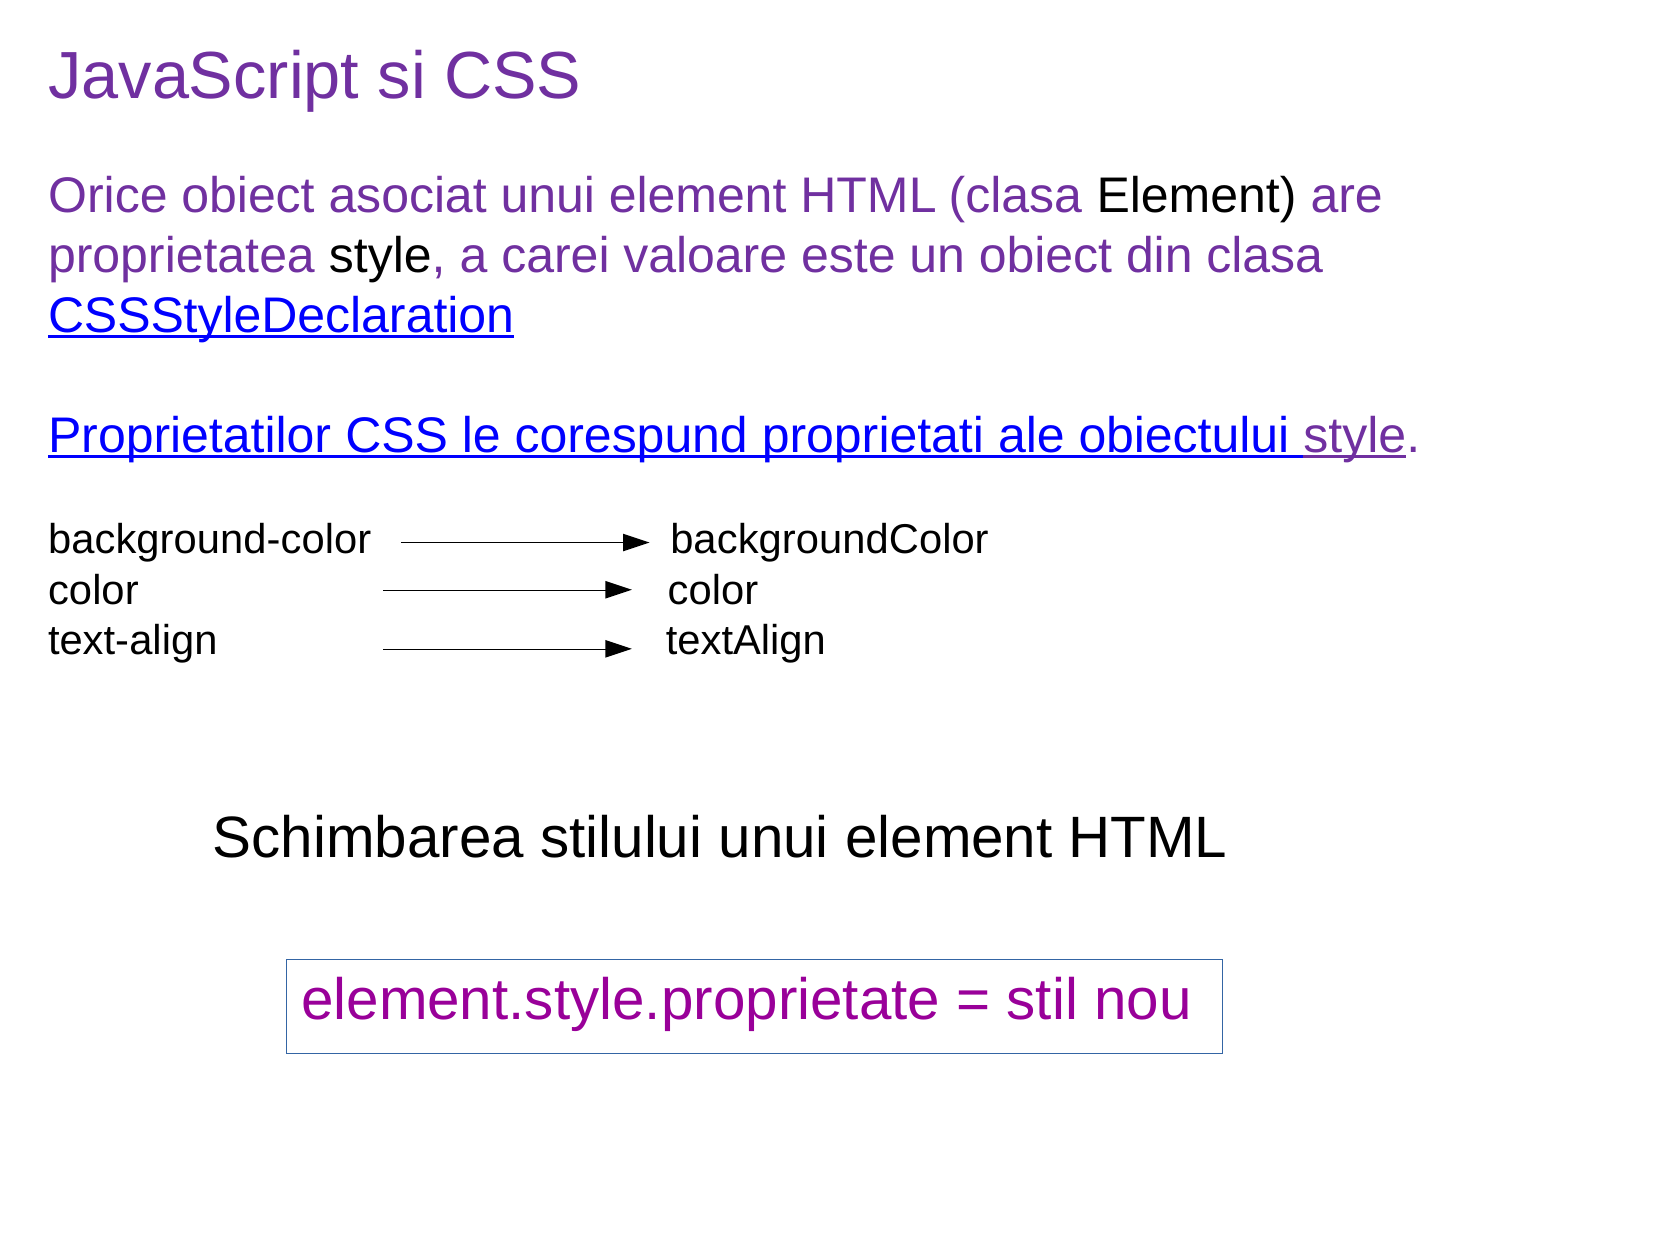

JavaScript si CSS
Orice obiect asociat unui element HTML (clasa Element) are
proprietatea style, a carei valoare este un obiect din clasa CSSStyleDeclaration
Proprietatilor CSS le corespund proprietati ale obiectului style.
background-color backgroundColor
color color
text-align textAlign
Schimbarea stilului unui element HTML
element.style.proprietate = stil nou